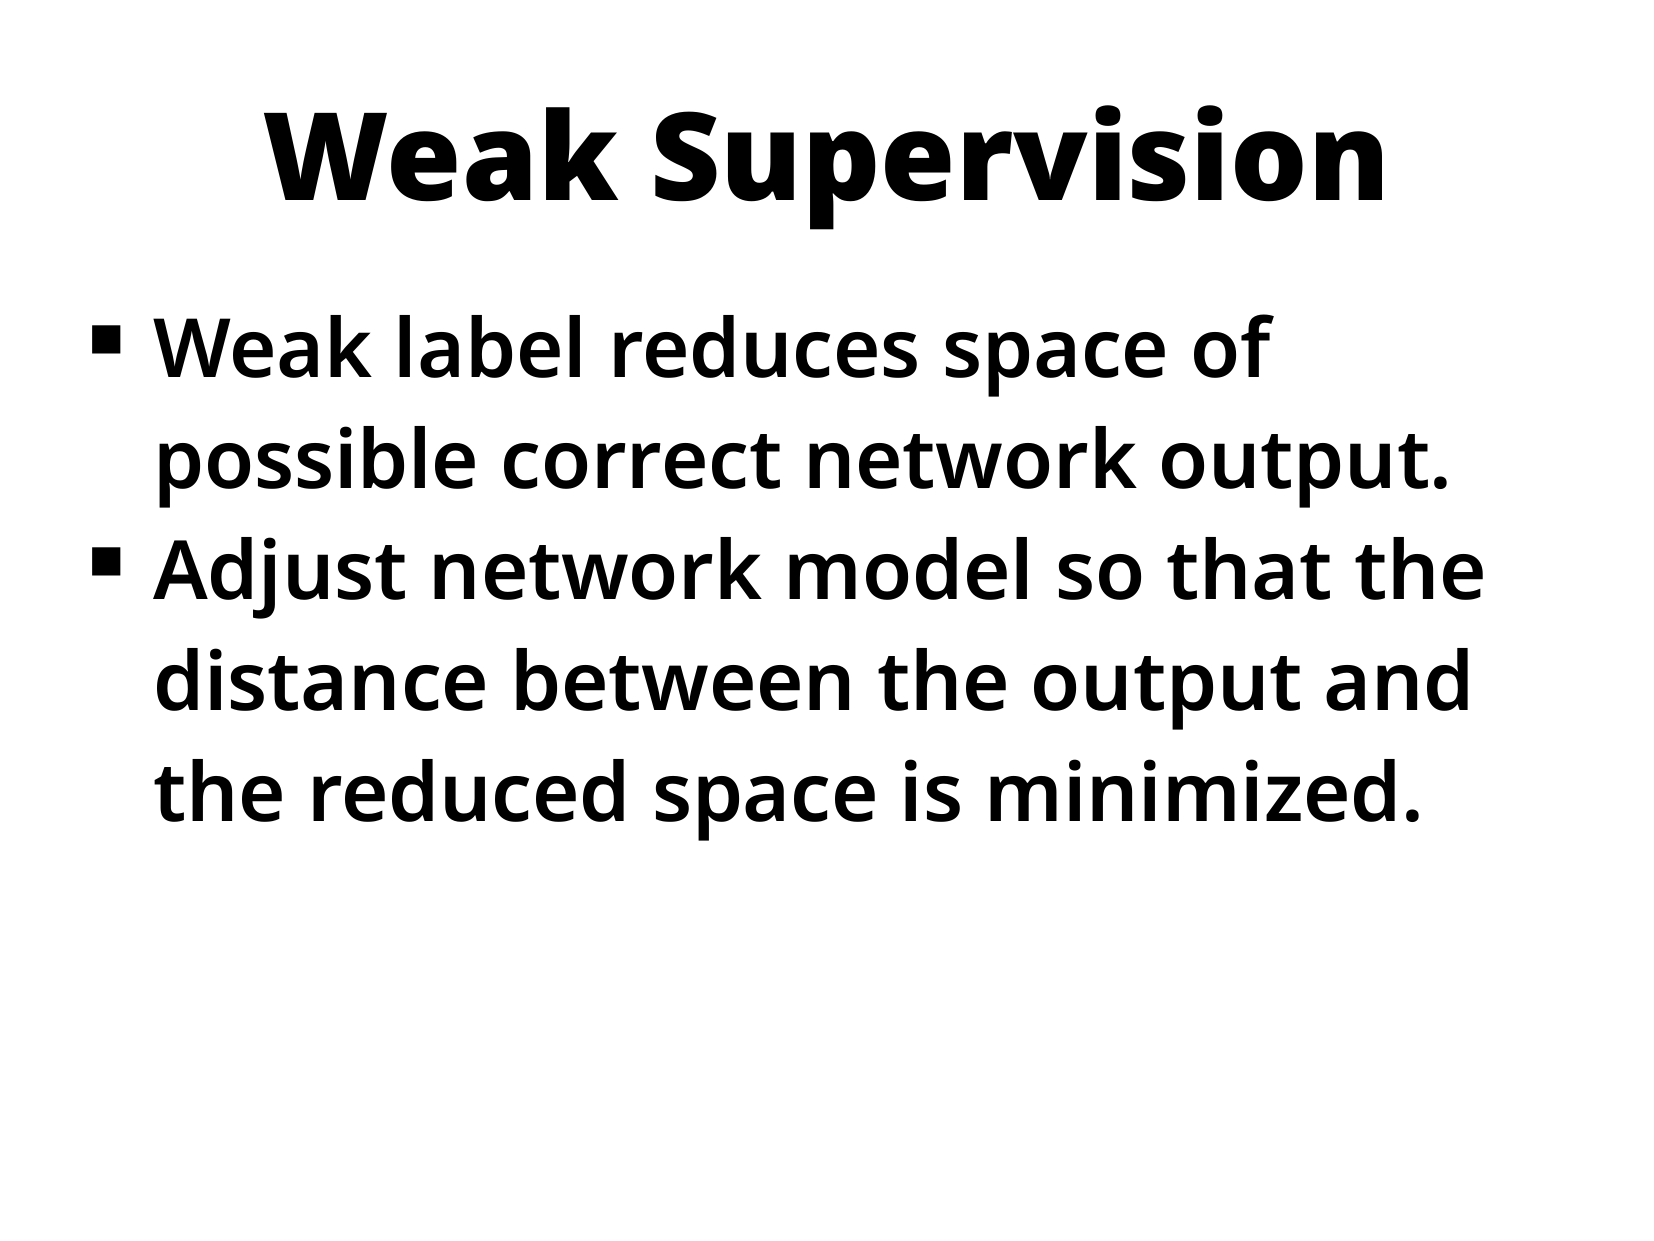

# Weak Supervision
Weak label reduces space of possible correct network output.
Adjust network model so that the distance between the output and the reduced space is minimized.